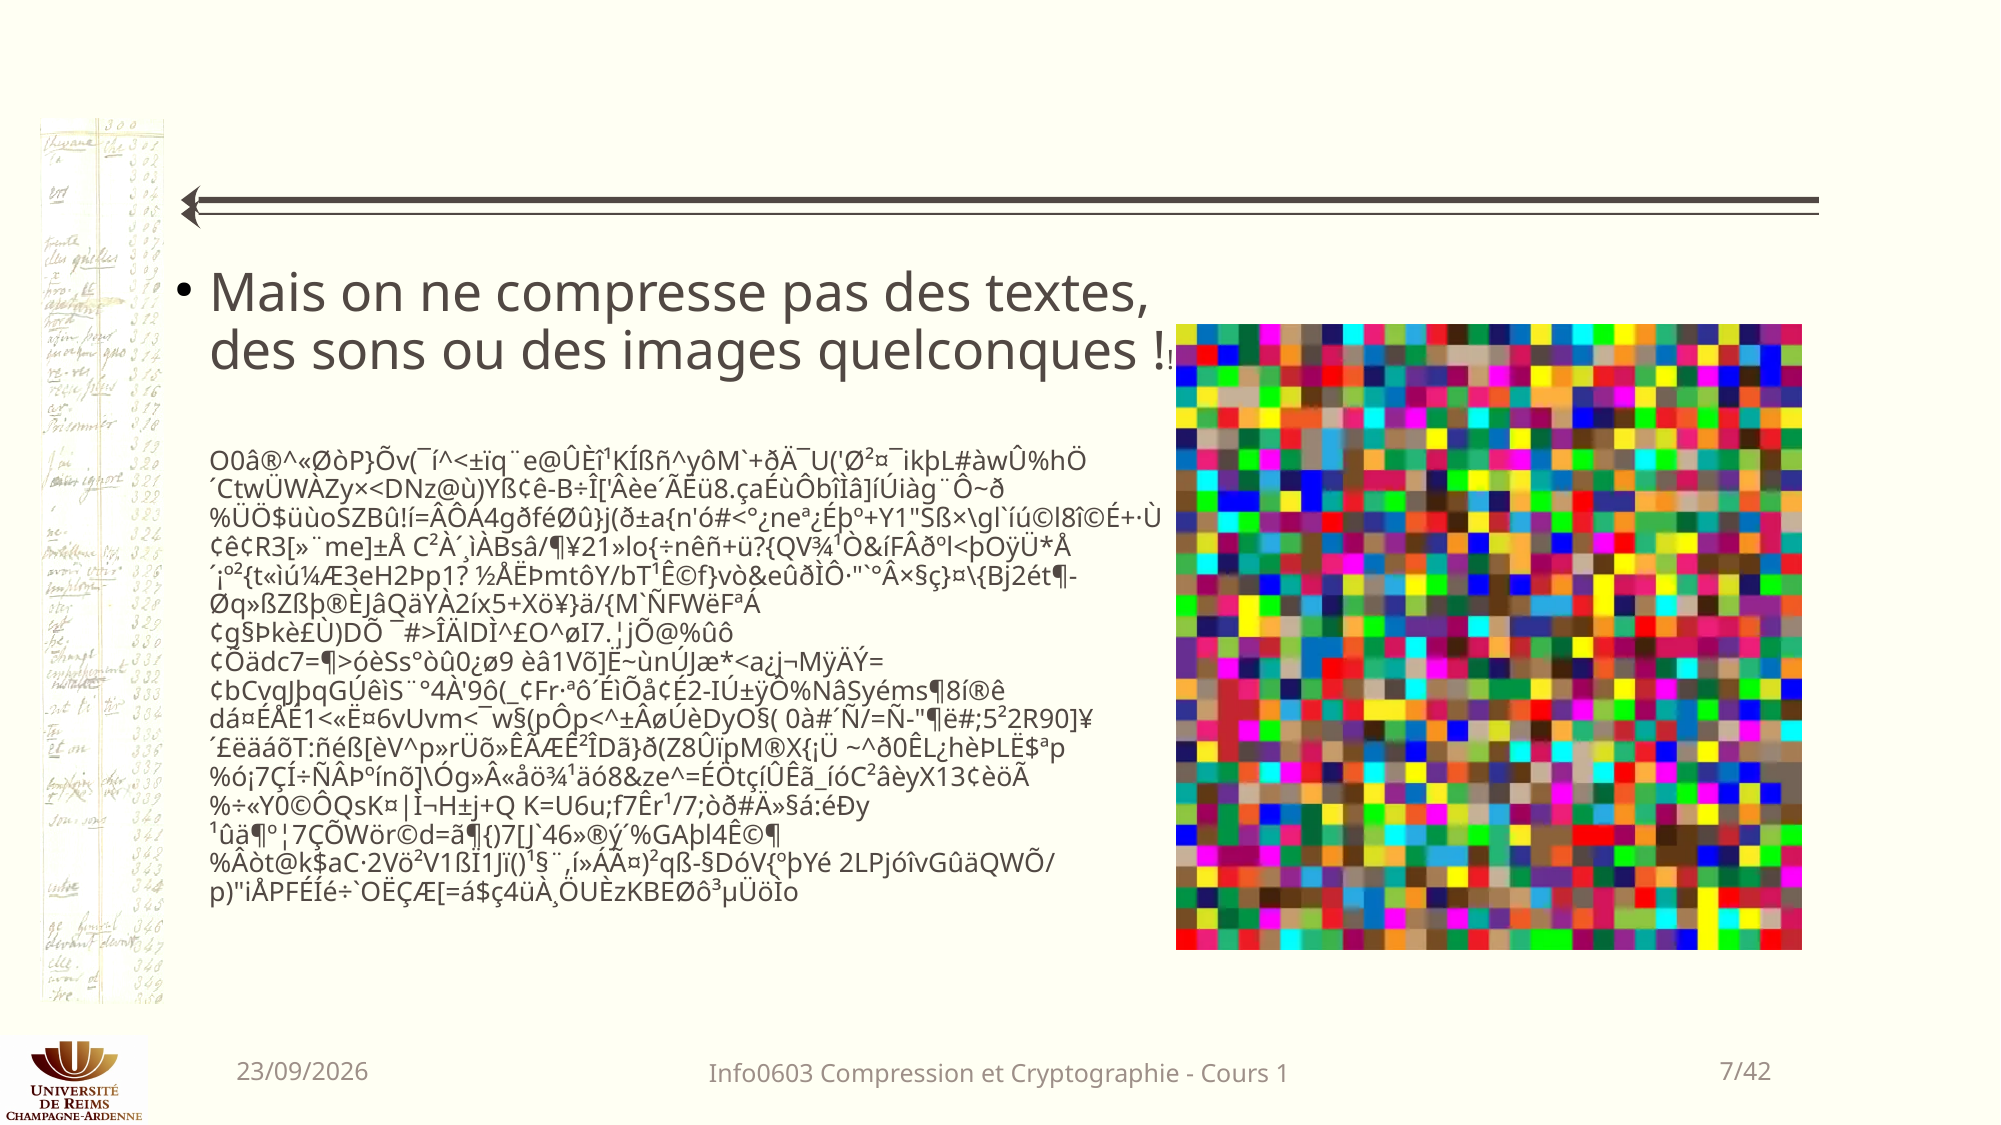

#
Mais on ne compresse pas des textes, des sons ou des images quelconques !!
O0â®^«ØòP}Õv(¯í^<±ïq¨e@ÛÈî¹KÍßñ^yôM`+ðÄ¯U('Ø²¤¯ikþL#àwÛ%hÖ´CtwÜWÀZy×<DNz@ù)Yß¢ê-B÷Î['Âèe´ÃËü8.çaÉùÔbîÌâ­]íÚ­iàg¨Ô~ð%ÜÖ$üùoSZBû!í­=ÂÔÁ4gðféØû}j(ð±a{n'ó#<°¿neª¿Éþº+Y1"Sß×\gl`íú©l8î©É+·Ù¢ê¢R3[»¨me]±Å C²À´¸ìÀBsâ/¶¥21»lo{÷nêñ+ü?{QV¾¹Ò&íFÂðºl<þOÿÜ*Å´¡º²{t«ìú¼Æ3eH2Þp1? ½ÅËÞmtôY/bT¹Ê©f}vò&eûðÌÔ·"`°Â×§ç}¤\{Bj2ét¶-Øq»ßZßþ®ÈJâQäYÀ2íx5+Xö¥}ä/{M`ÑFWëFªÁ¢g§Þkè£Ù)DÕ ¯#>ÎÄlDÌ^£O^øI7.¦jÕ@%ûô¢Õädc7=¶>óèSs°òû0¿ø9 èâ1Võ]Ë~ùnÚJæ*<a¿j¬MÿÄÝ=¢bCvqJþqGÚêìS¨°4À'9ô(_¢Fr·ªô´ÉìÕå¢­É2-IÚ±ÿÔ%NâSyéms¶8í®ê­dá¤ÉÅÉ1<«Ë¤6vUvm<¯w§(pÔp<^±ÂøÚèDyO§( 0à#´Ñ/=Ñ-"¶ë#;5²2R90]¥´£ëäáõT:ñéß[èV^p»rÜõ»ÊÃÆÊ²ÎDã}ð(Z8ÛïpM®X{¡Ü ~^ð0ÊL¿hèÞLË$ªp%ó¡7ÇÍ÷ÑÂÞºínõ]\Óg»Â«åö¾¹äó8&ze^=ÉÖtçíÛÊã_íóC²âèyX13¢èöÃ%÷«Y0©ÔQsK¤|Ì¬H±j+Q K=U6u;f7Êr¹/7;òð#Ä»§á:éÐy­¹ûä¶º¦7ÇÕWör©d=ã¶{)7[J`46»®ý´%GAþl4Ê©¶%Âòt@k$aC·2Vö²V1ßÏ1Jï()¹§¨,í»ÁÃ¤)²qß-§DóV{ºþYé 2LPjóîvGûäQWÕ/p)"iÅPFÉÍé÷`OËÇÆ[=á$ç4üÀ¸ÖUÈzKBEØô³µÜöÌo